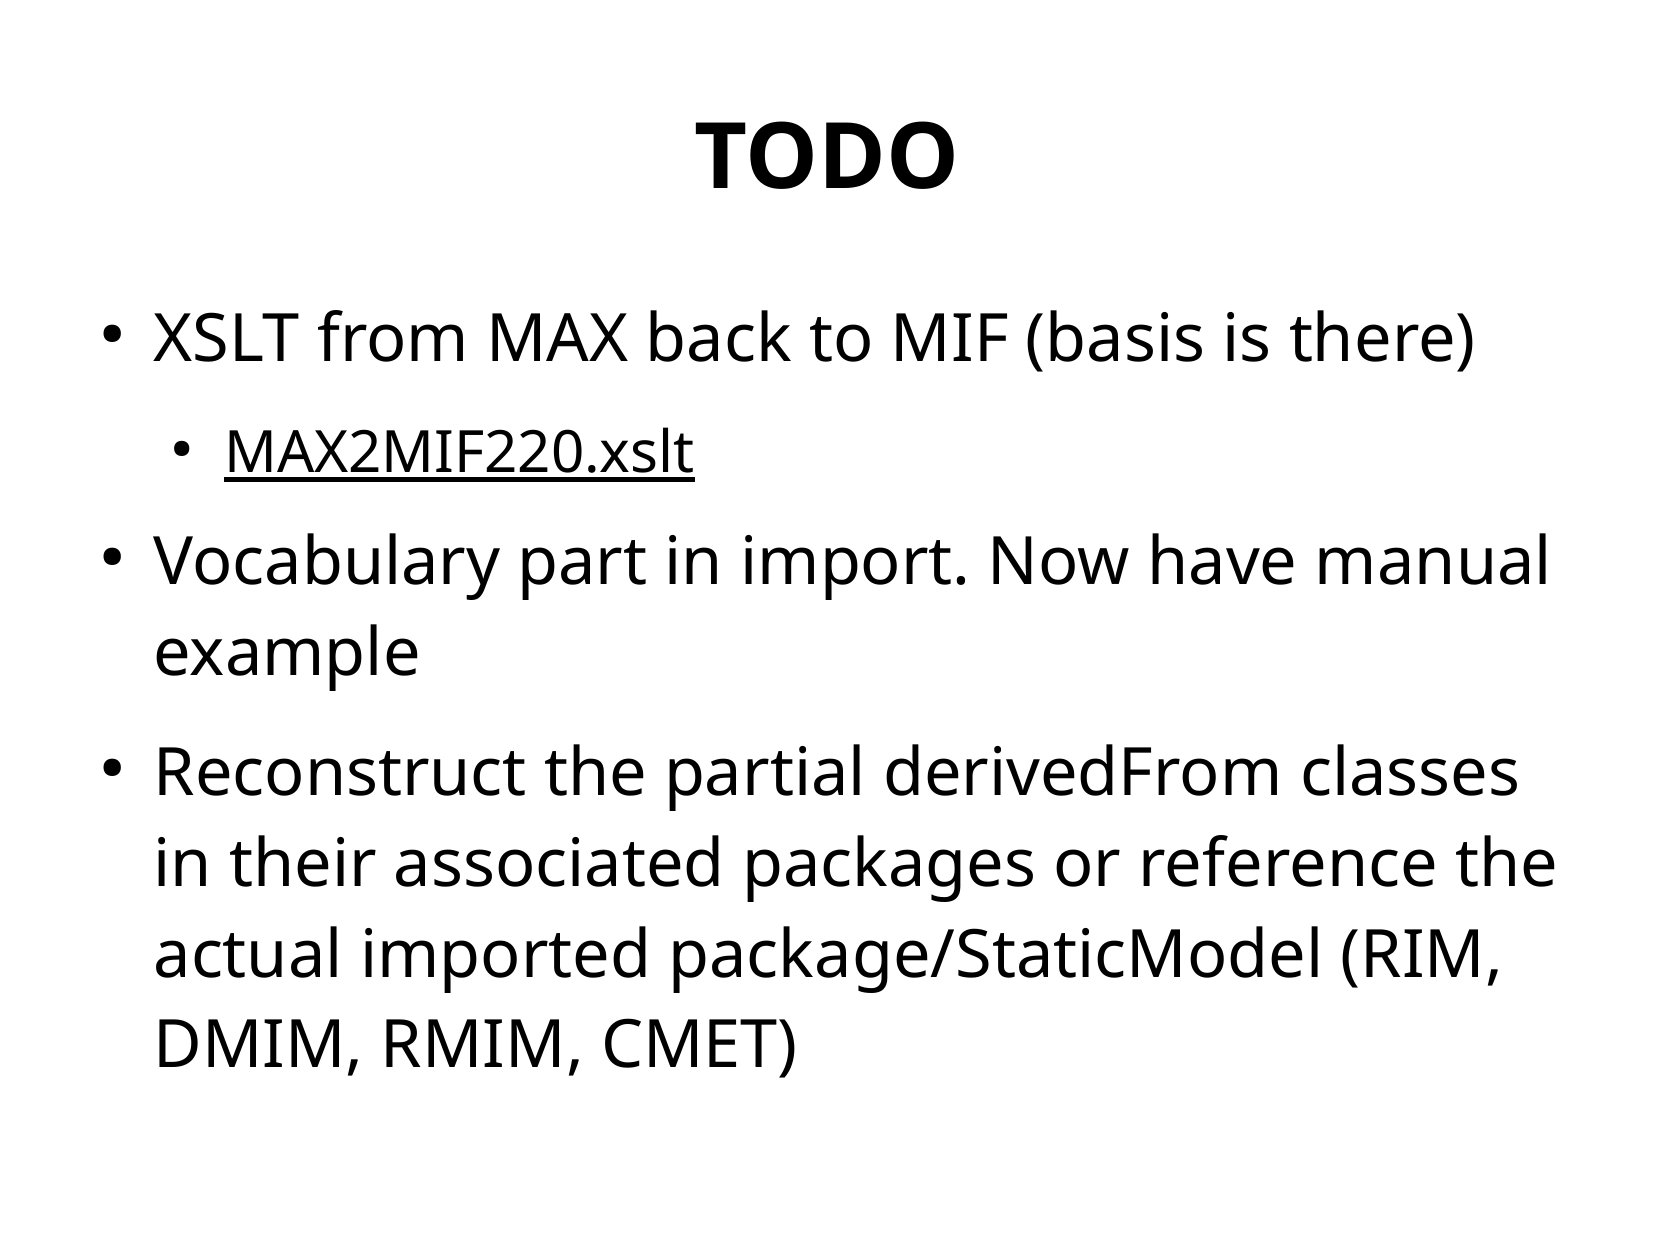

# TODO
XSLT from MAX back to MIF (basis is there)
MAX2MIF220.xslt
Vocabulary part in import. Now have manual example
Reconstruct the partial derivedFrom classes in their associated packages or reference the actual imported package/StaticModel (RIM, DMIM, RMIM, CMET)